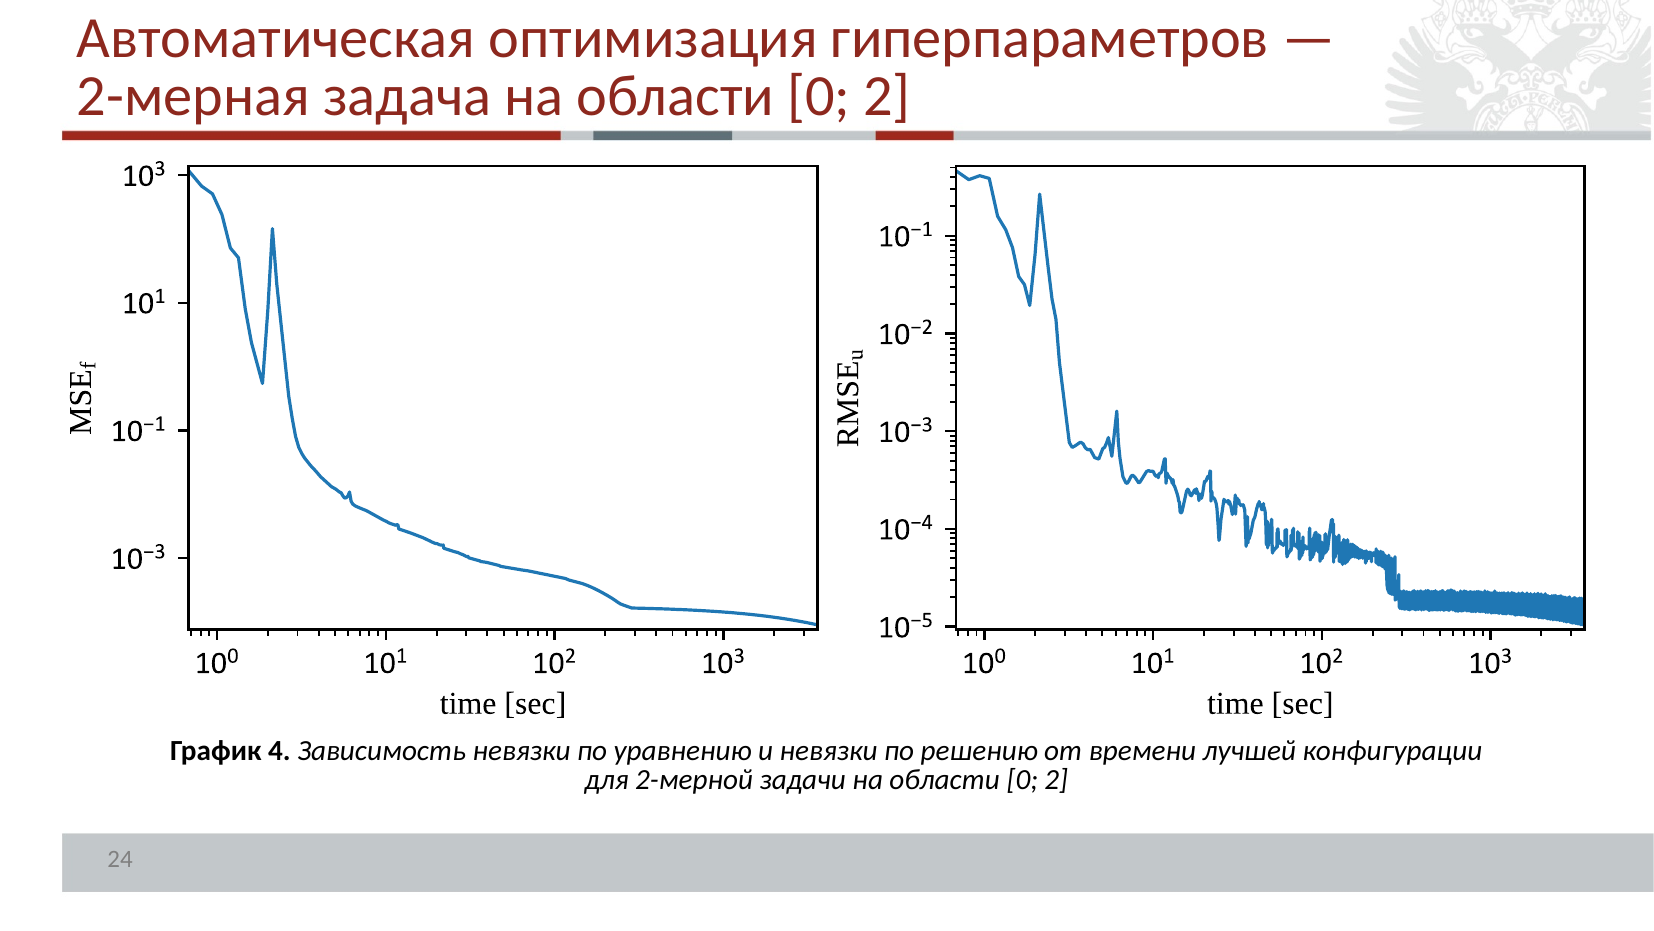

# Автоматическая оптимизация гиперпараметров — 2-мерная задача на области [0; 2]
График 4. Зависимость невязки по уравнению и невязки по решению от времени лучшей конфигурации
для 2-мерной задачи на области [0; 2]
24